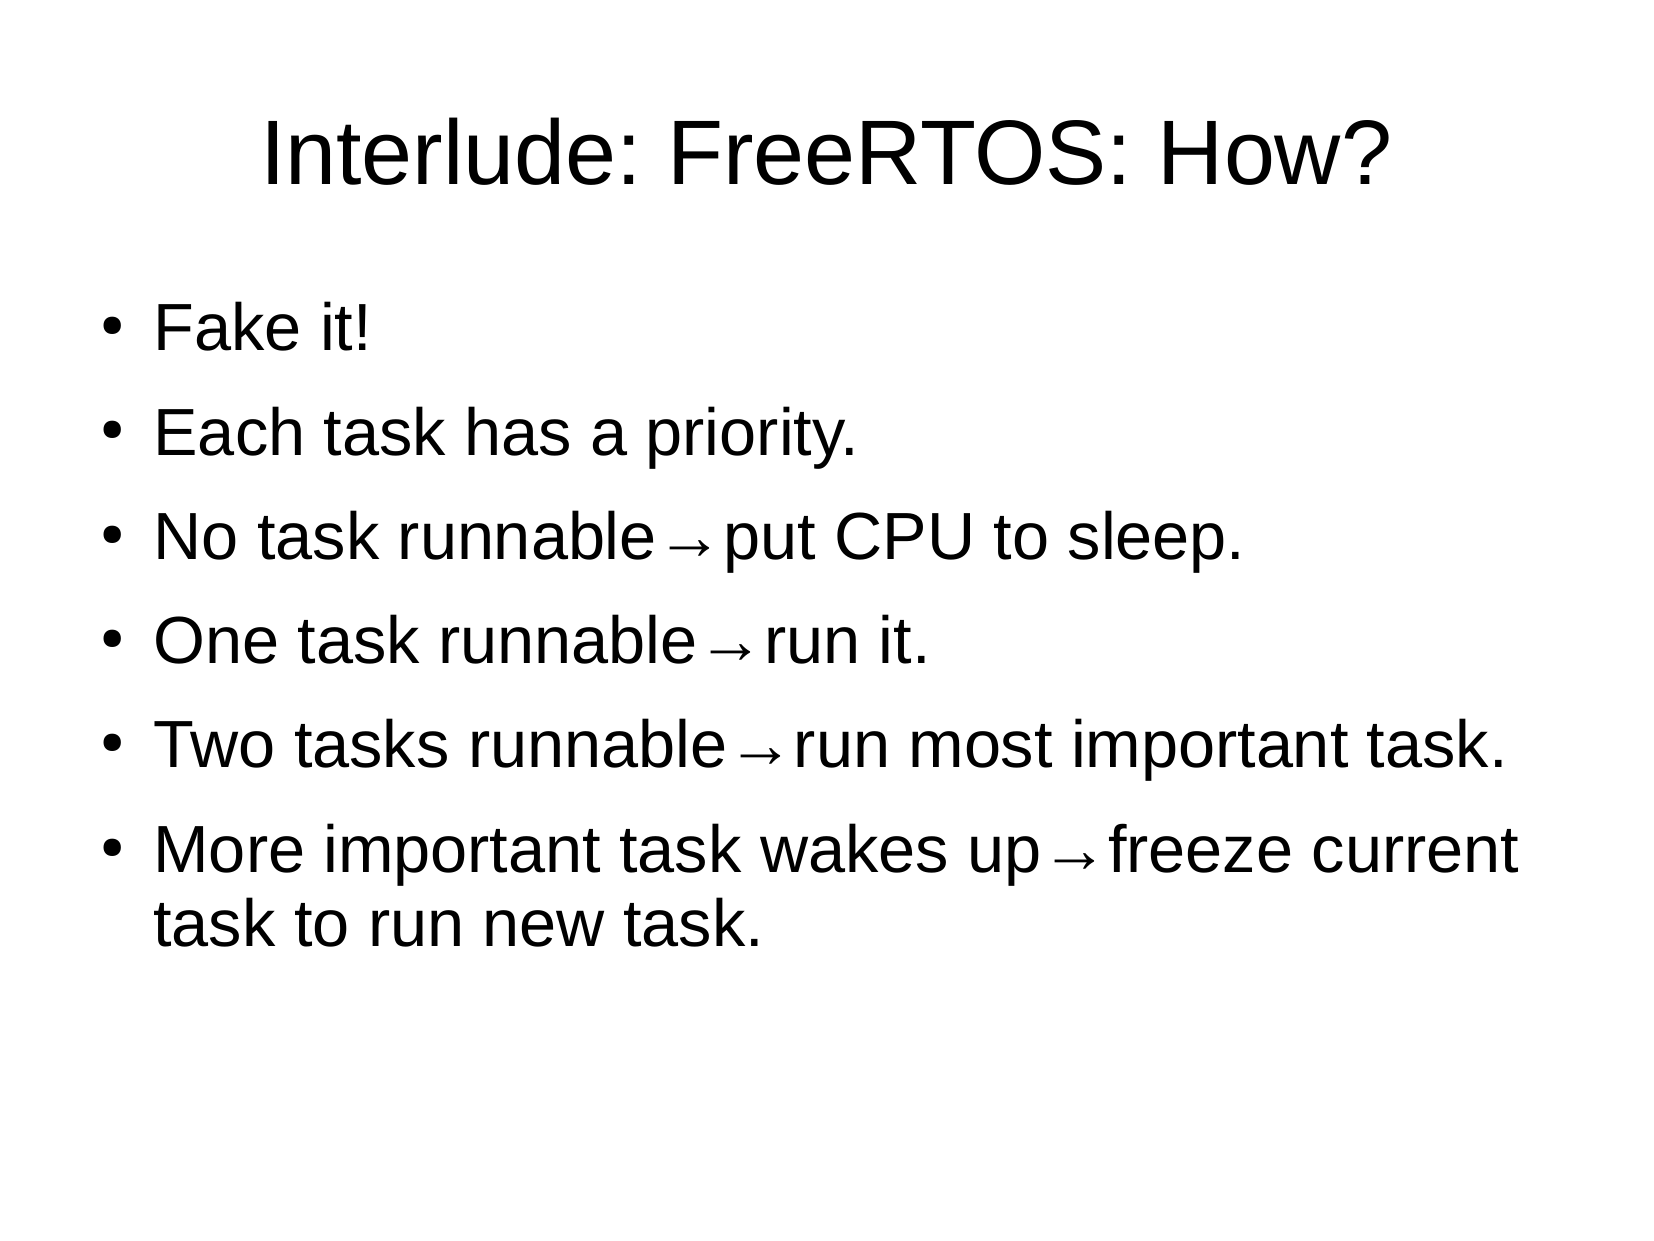

# Interlude: FreeRTOS: How?
Fake it!
Each task has a priority.
No task runnable→put CPU to sleep.
One task runnable→run it.
Two tasks runnable→run most important task.
More important task wakes up→freeze current task to run new task.